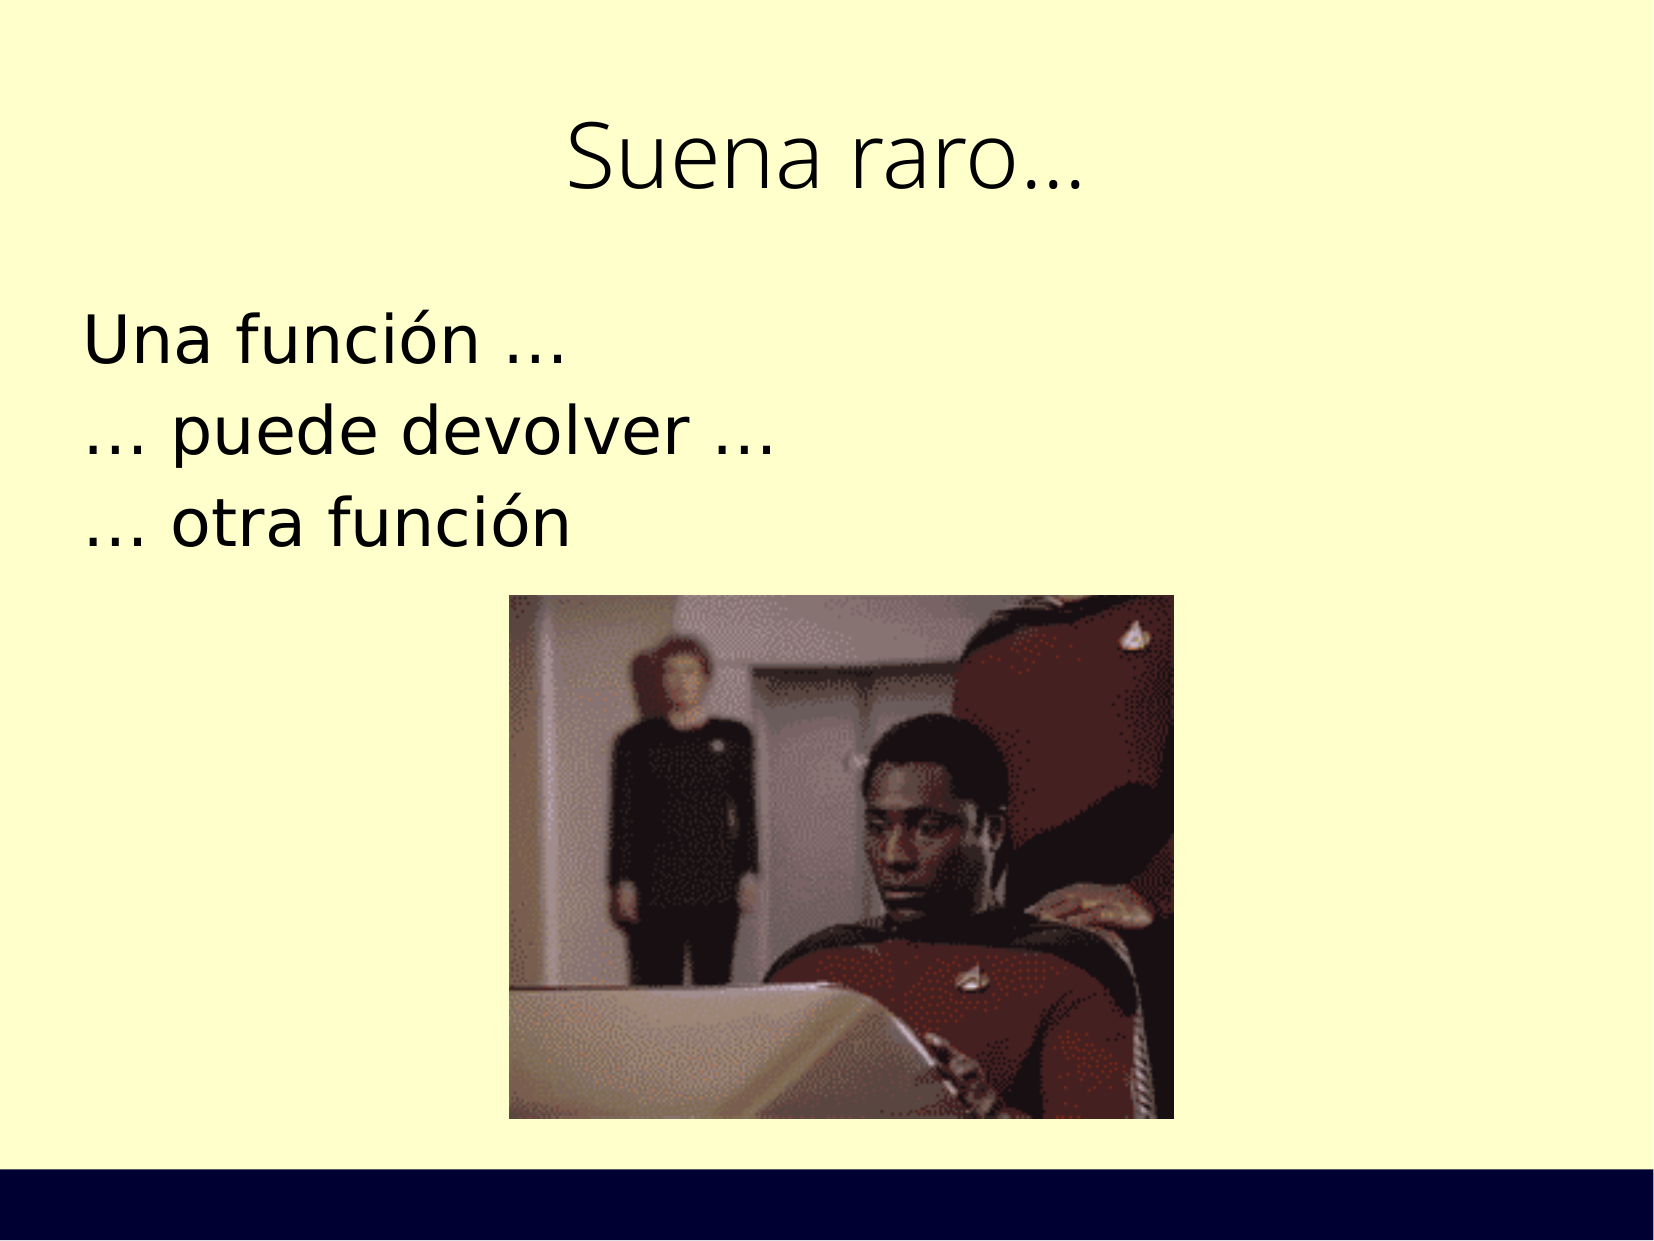

# Suena raro...
Una función …
… puede devolver …
… otra función